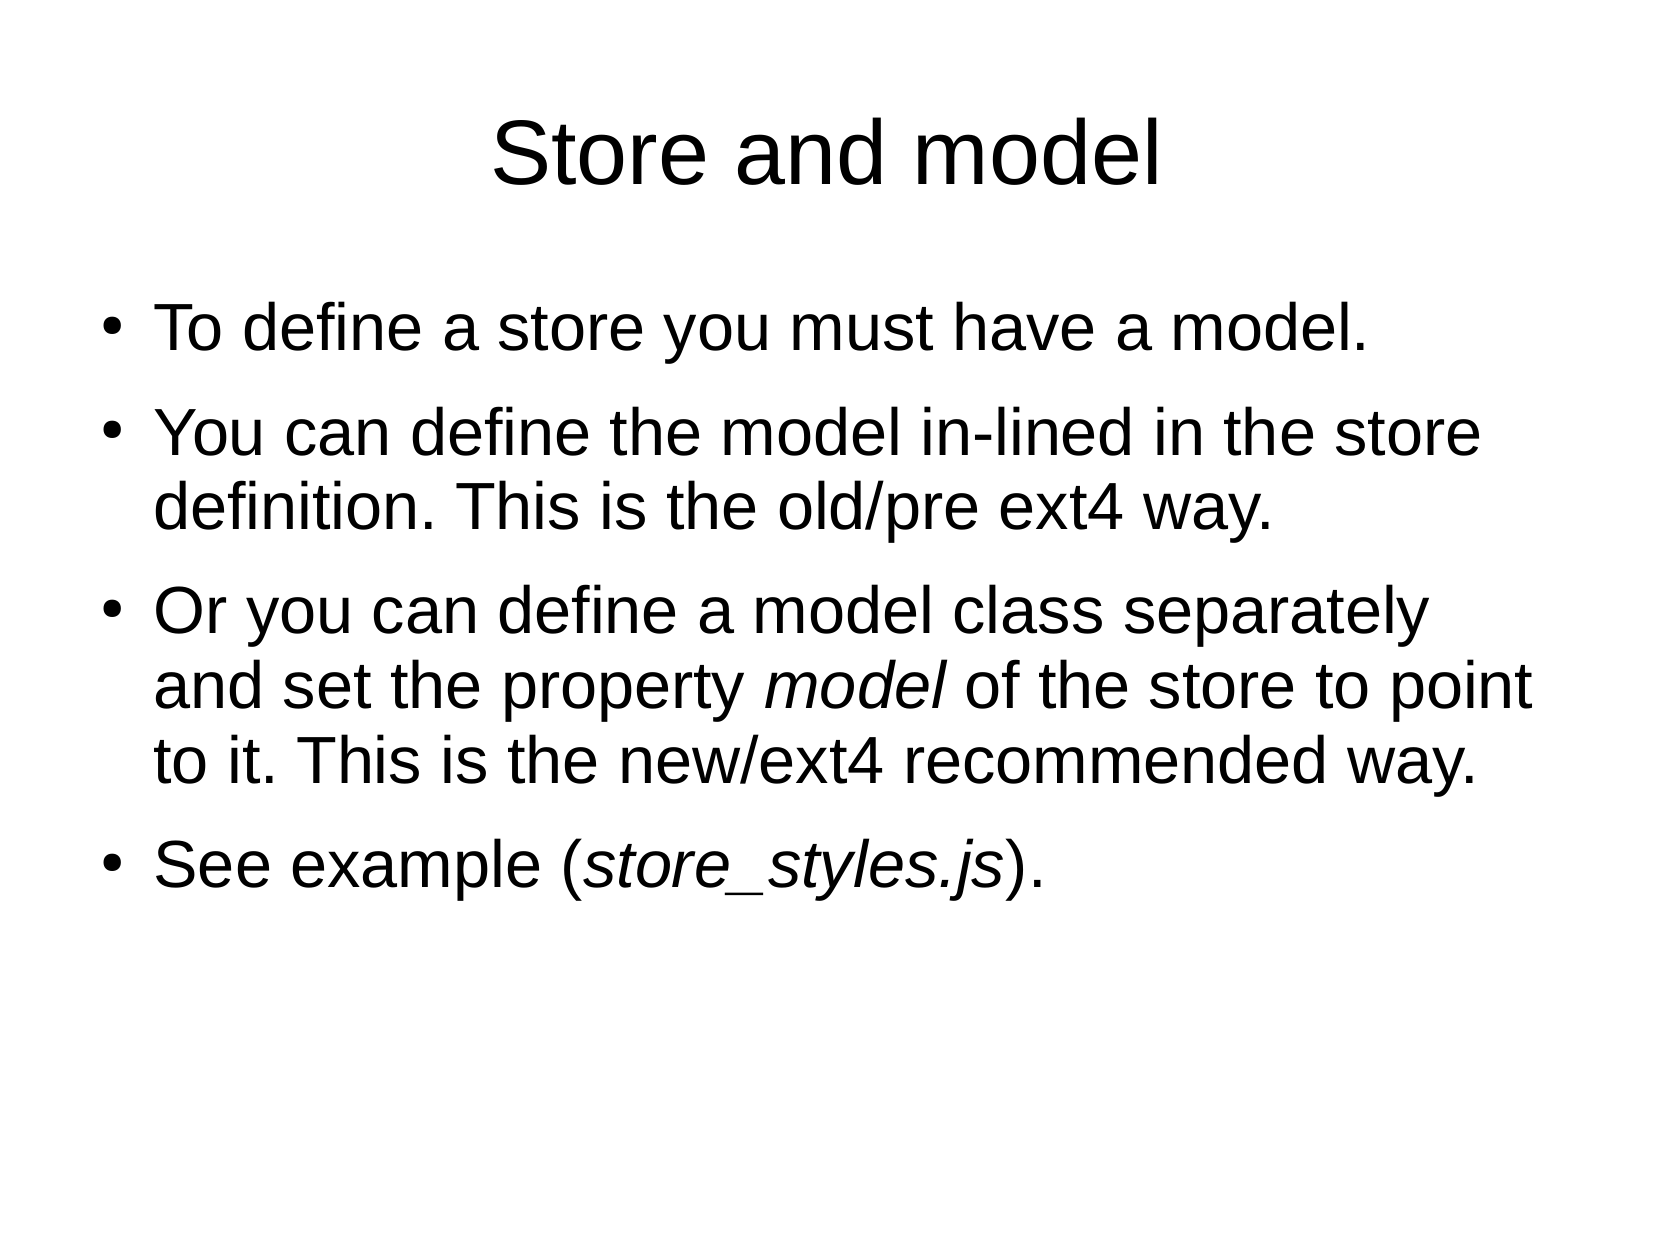

# Store and model
To define a store you must have a model.
You can define the model in-lined in the store definition. This is the old/pre ext4 way.
Or you can define a model class separately and set the property model of the store to point to it. This is the new/ext4 recommended way.
See example (store_styles.js).